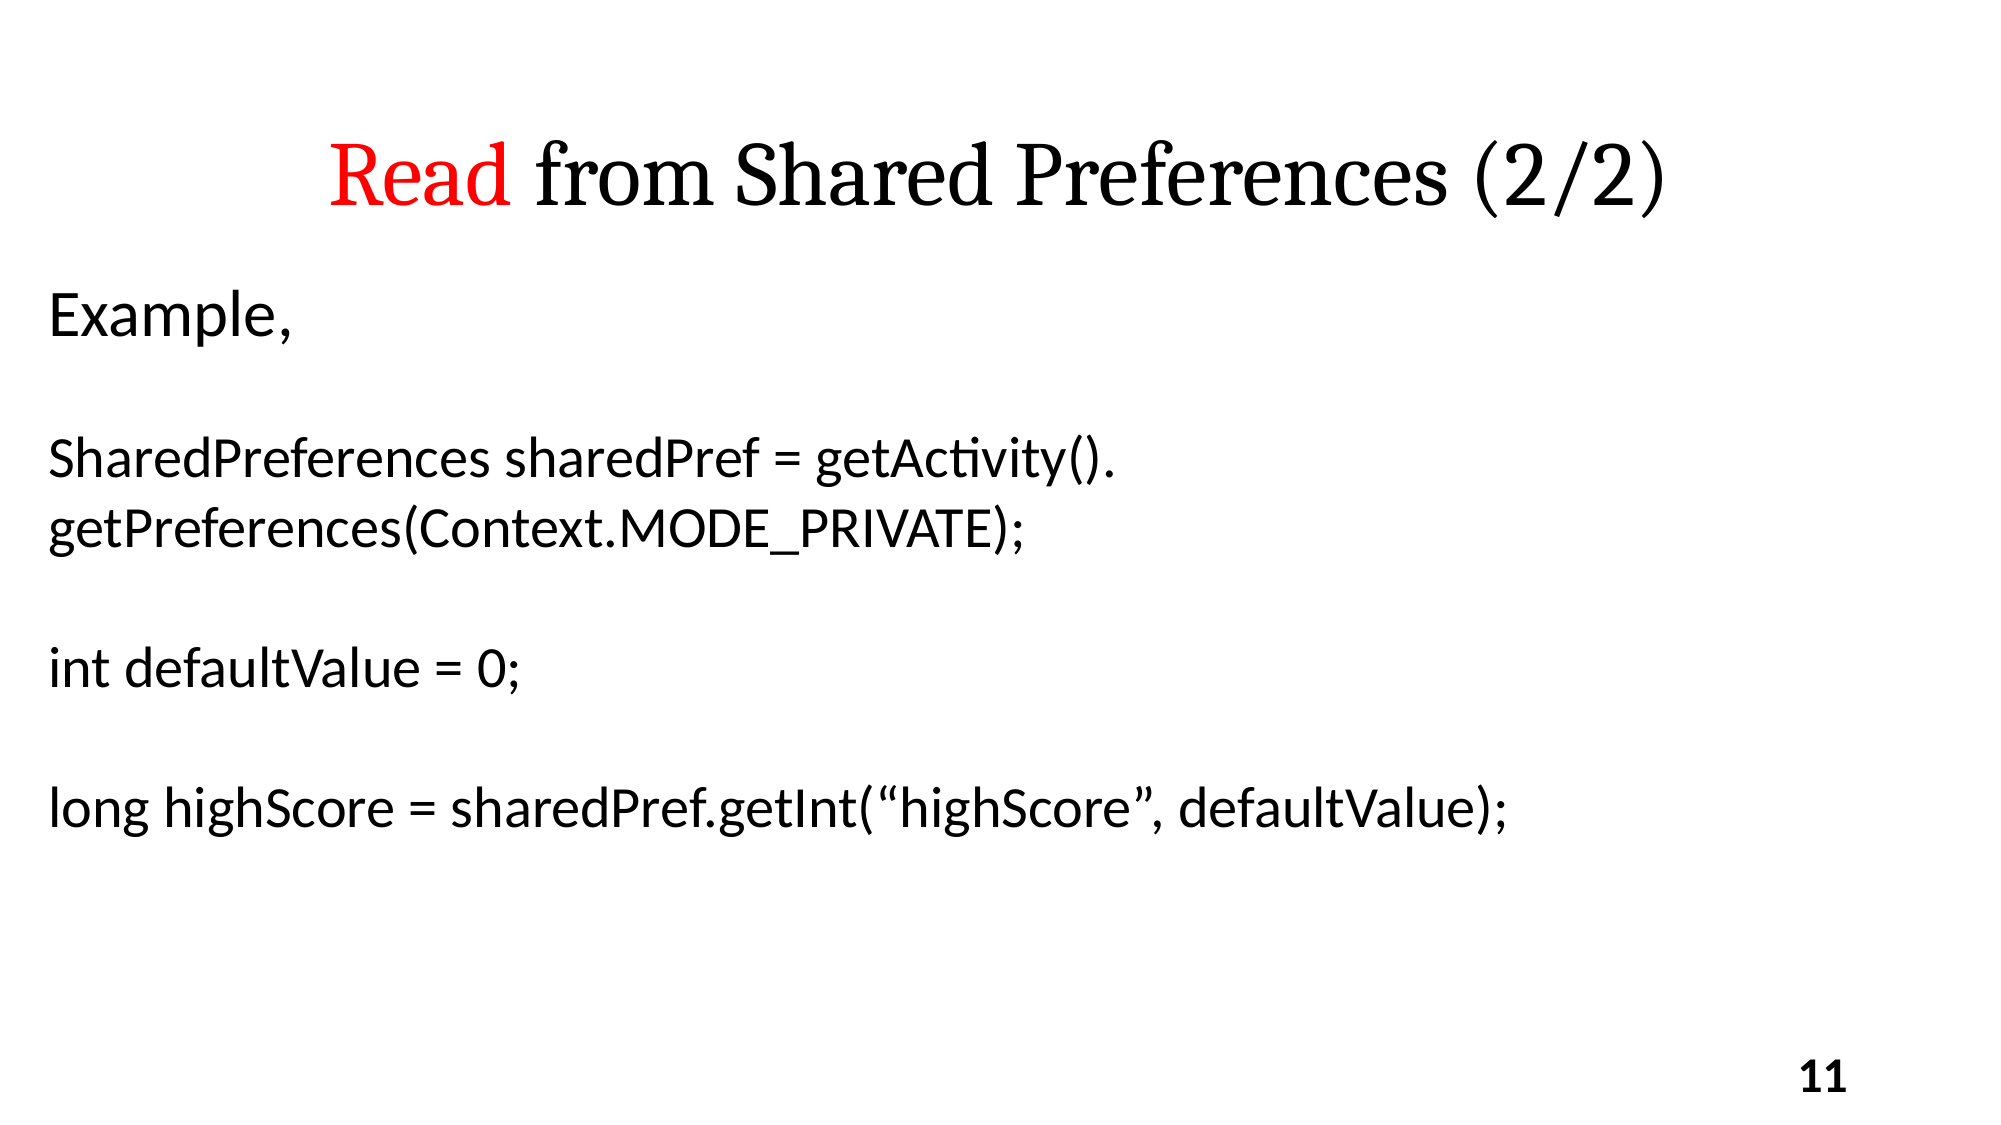

Read from Shared Preferences (2/2)
Example,
SharedPreferences sharedPref = getActivity().
getPreferences(Context.MODE_PRIVATE);
int defaultValue = 0;
long highScore = sharedPref.getInt(“highScore”, defaultValue);